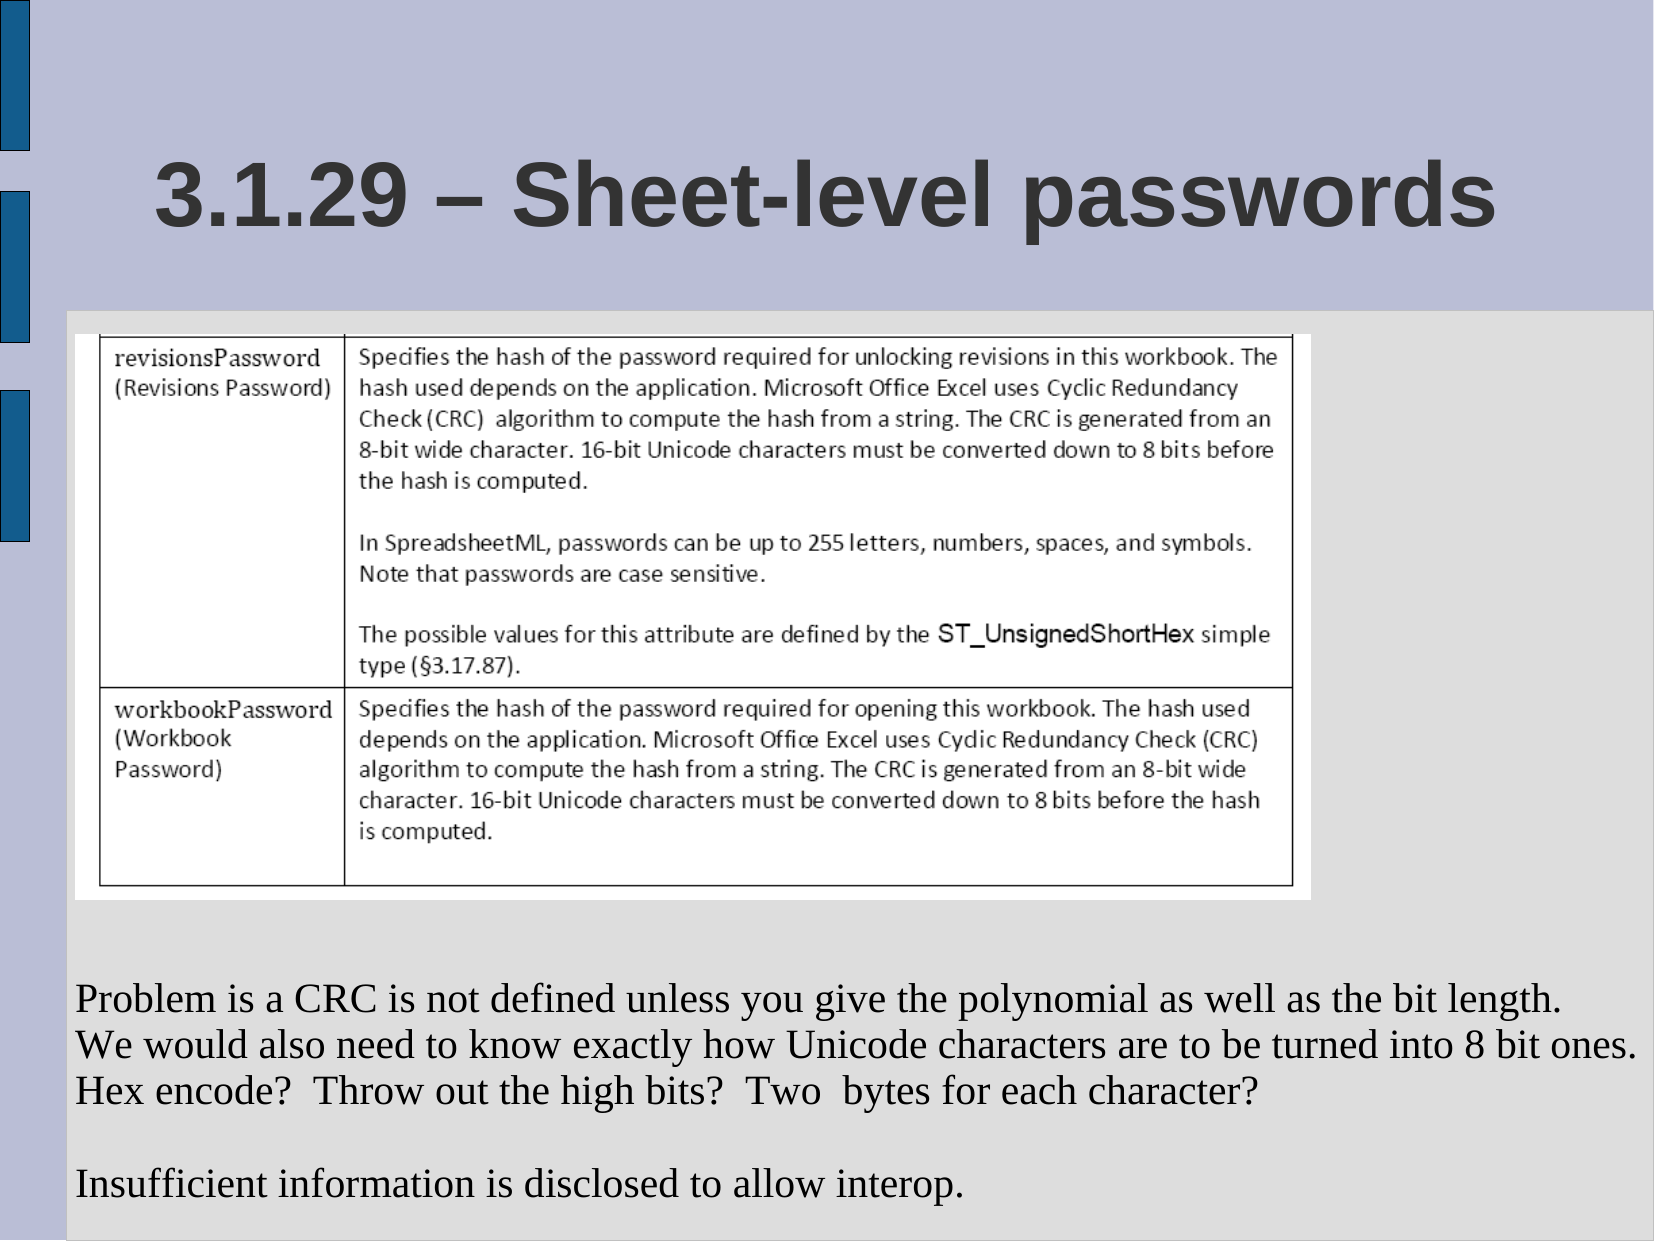

# 3.1.29 – Sheet-level passwords
Problem is a CRC is not defined unless you give the polynomial as well as the bit length.
We would also need to know exactly how Unicode characters are to be turned into 8 bit ones.
Hex encode? Throw out the high bits? Two bytes for each character?
Insufficient information is disclosed to allow interop.